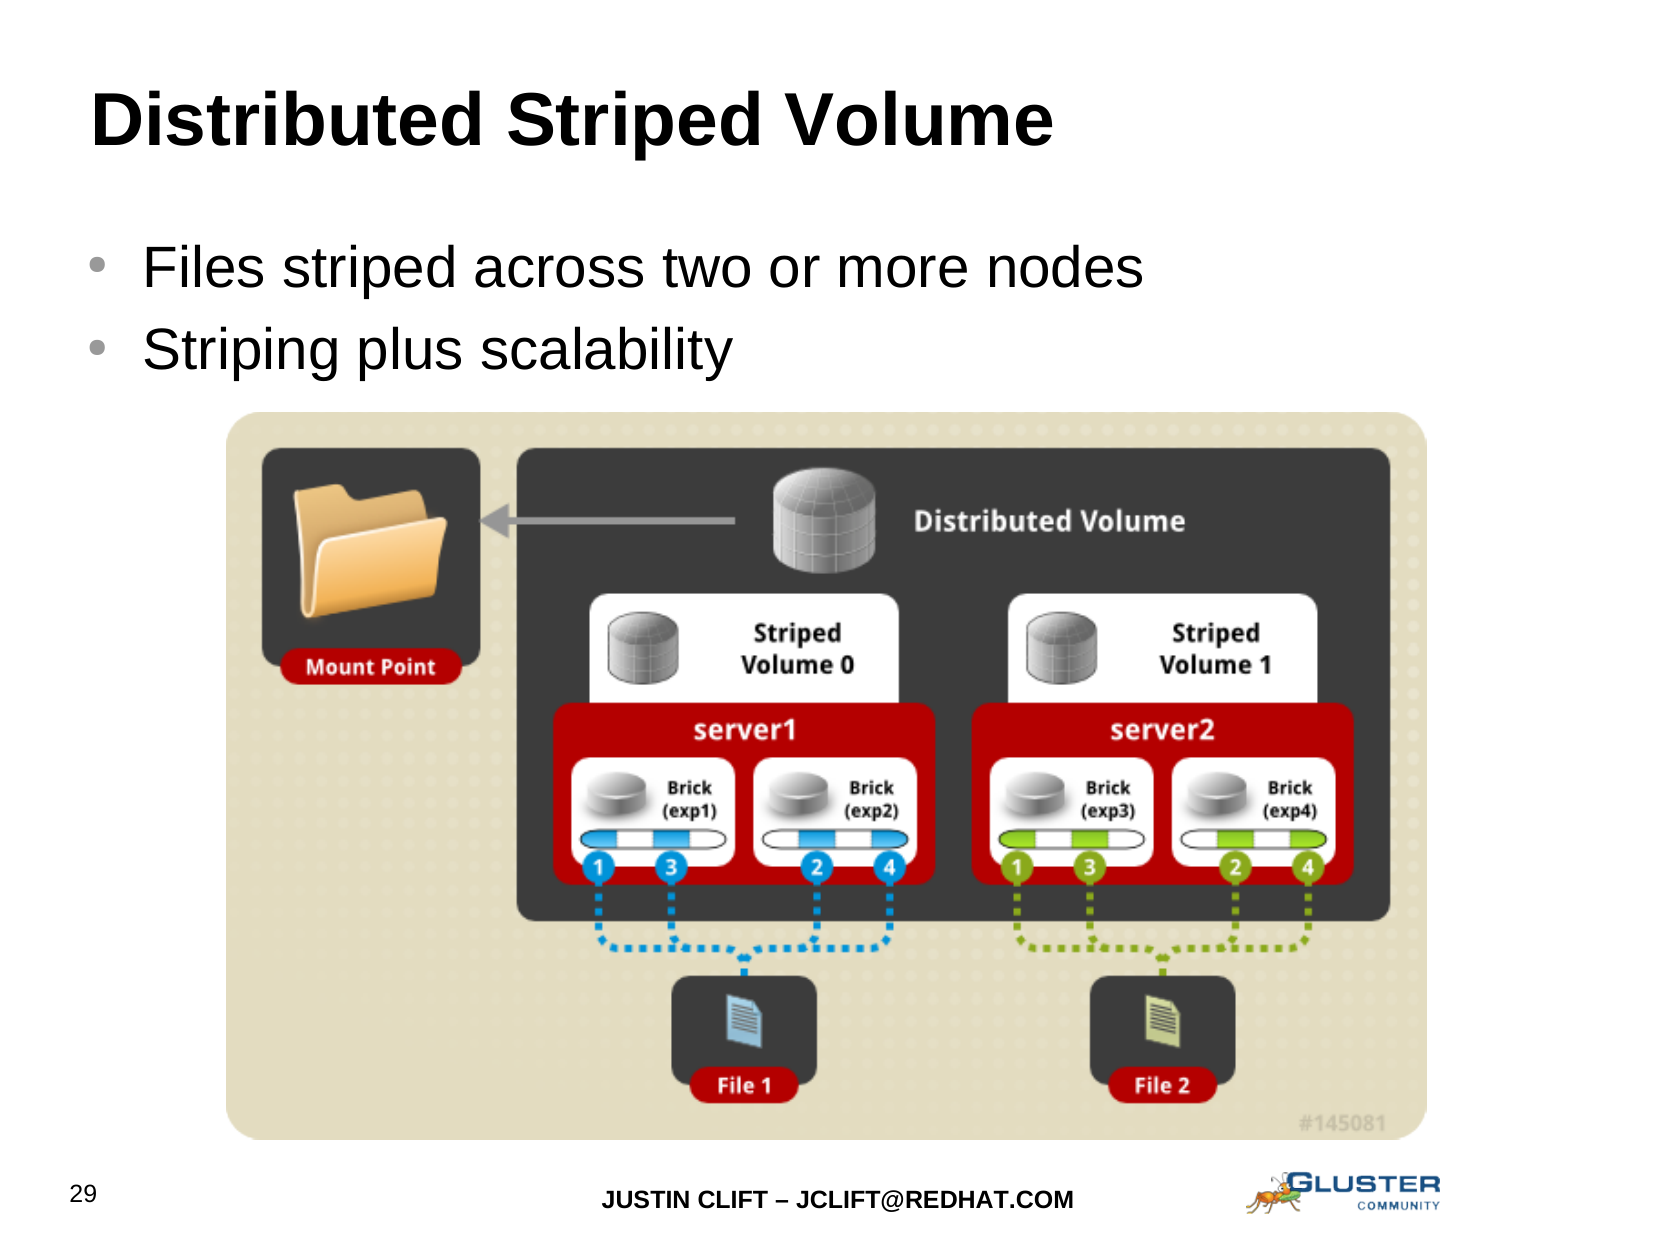

# Distributed Striped Volume
Files striped across two or more nodes
Striping plus scalability